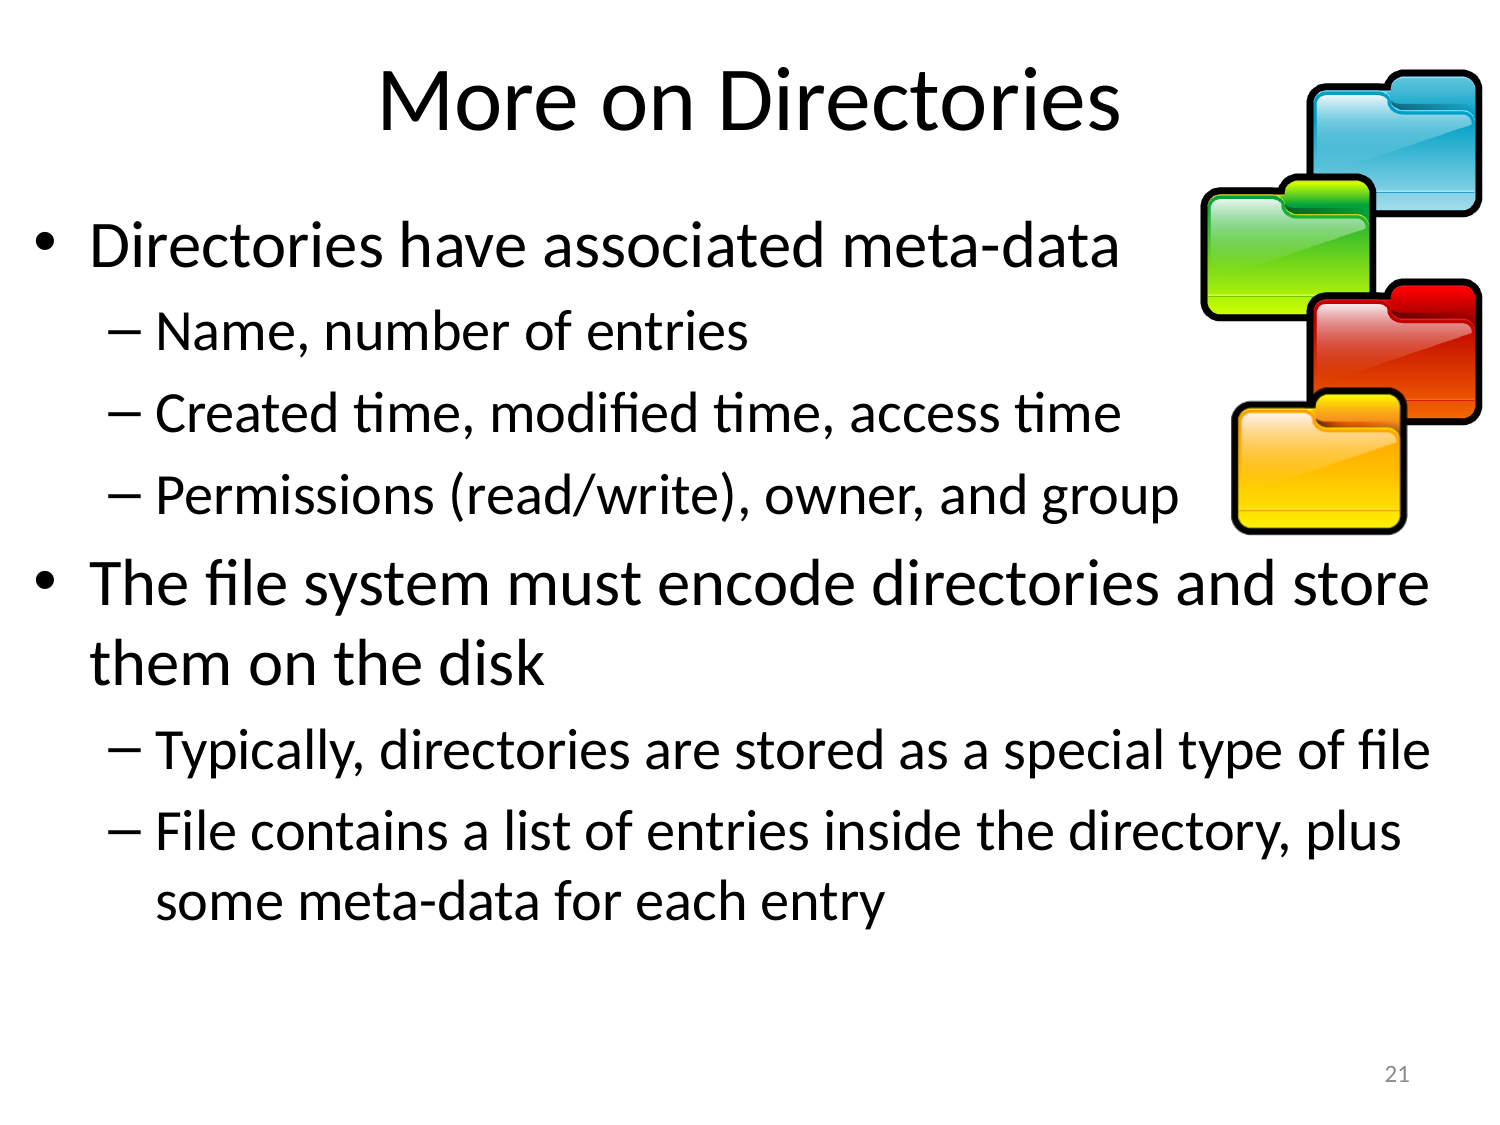

# More on Directories
Directories have associated meta-data
Name, number of entries
Created time, modified time, access time
Permissions (read/write), owner, and group
The file system must encode directories and store them on the disk
Typically, directories are stored as a special type of file
File contains a list of entries inside the directory, plus some meta-data for each entry